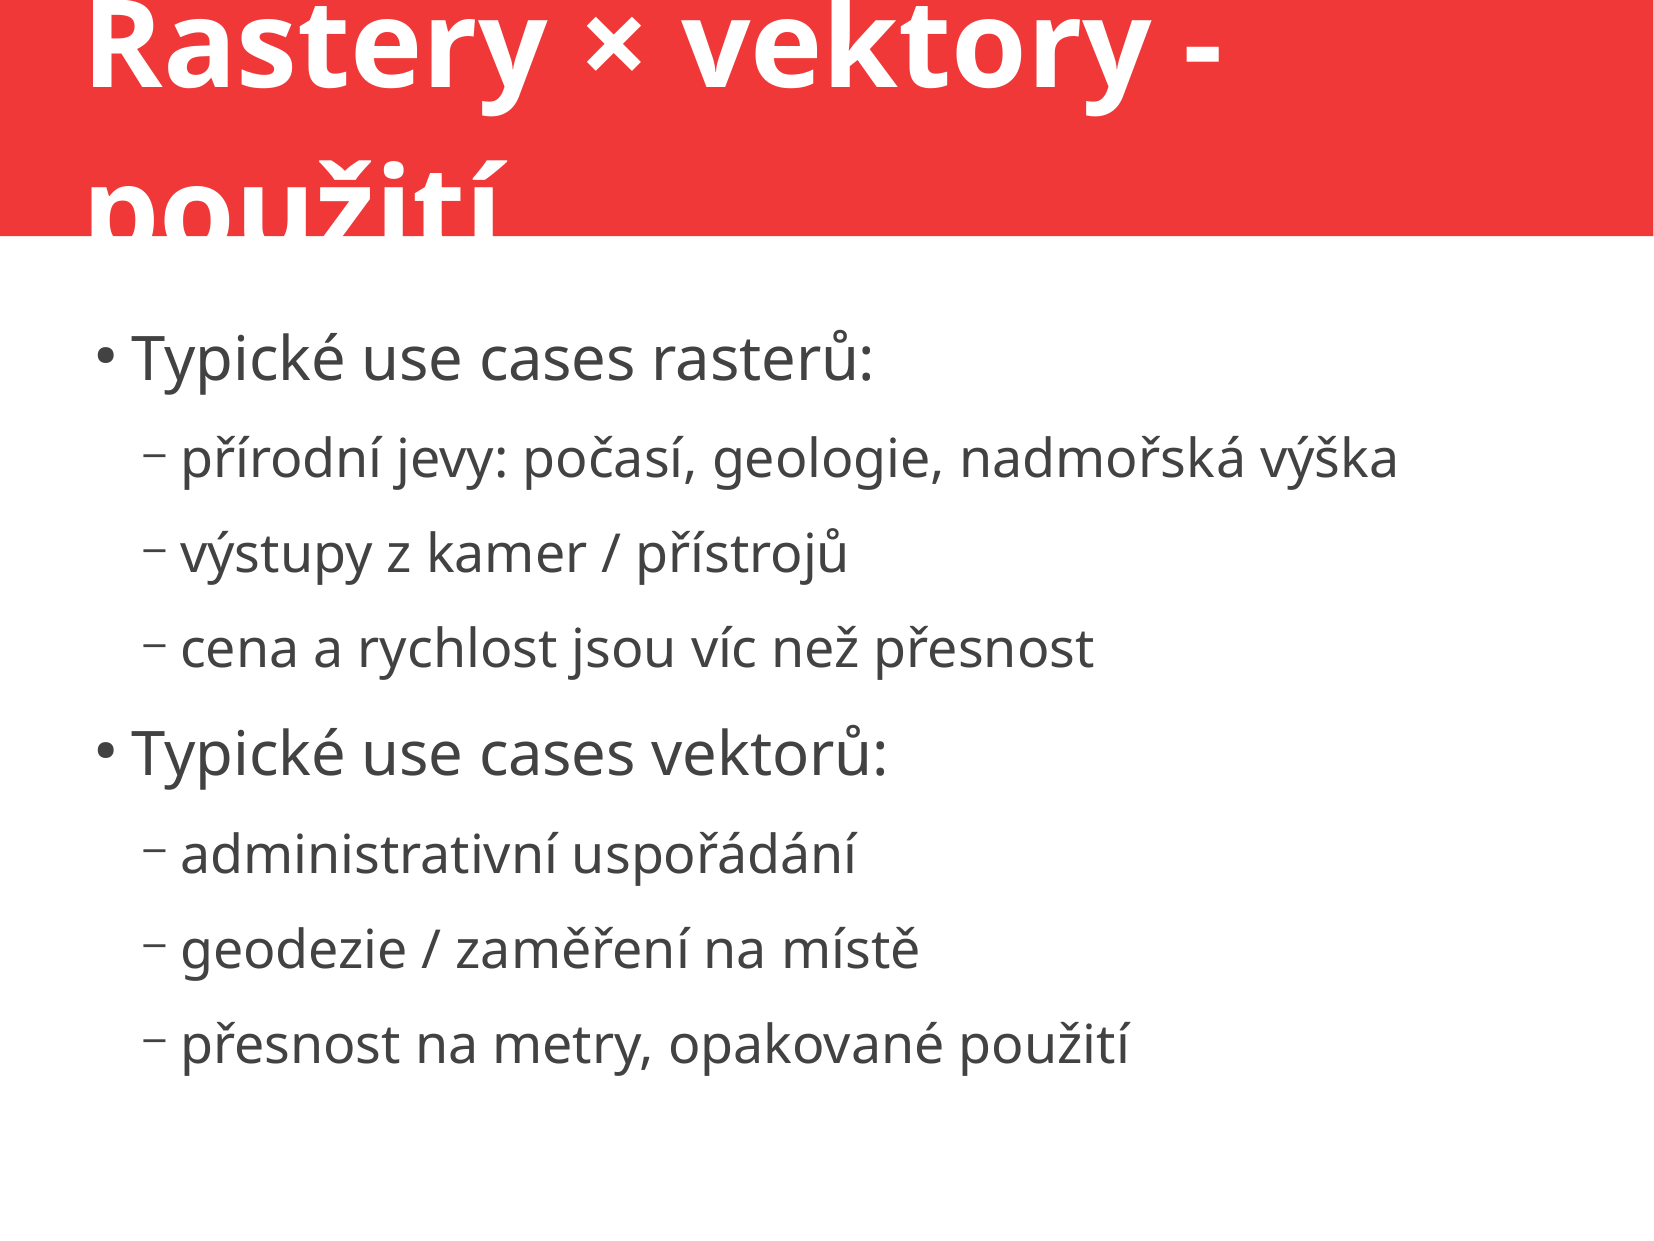

# Rastery × vektory - použití
Typické use cases rasterů:
přírodní jevy: počasí, geologie, nadmořská výška
výstupy z kamer / přístrojů
cena a rychlost jsou víc než přesnost
Typické use cases vektorů:
administrativní uspořádání
geodezie / zaměření na místě
přesnost na metry, opakované použití